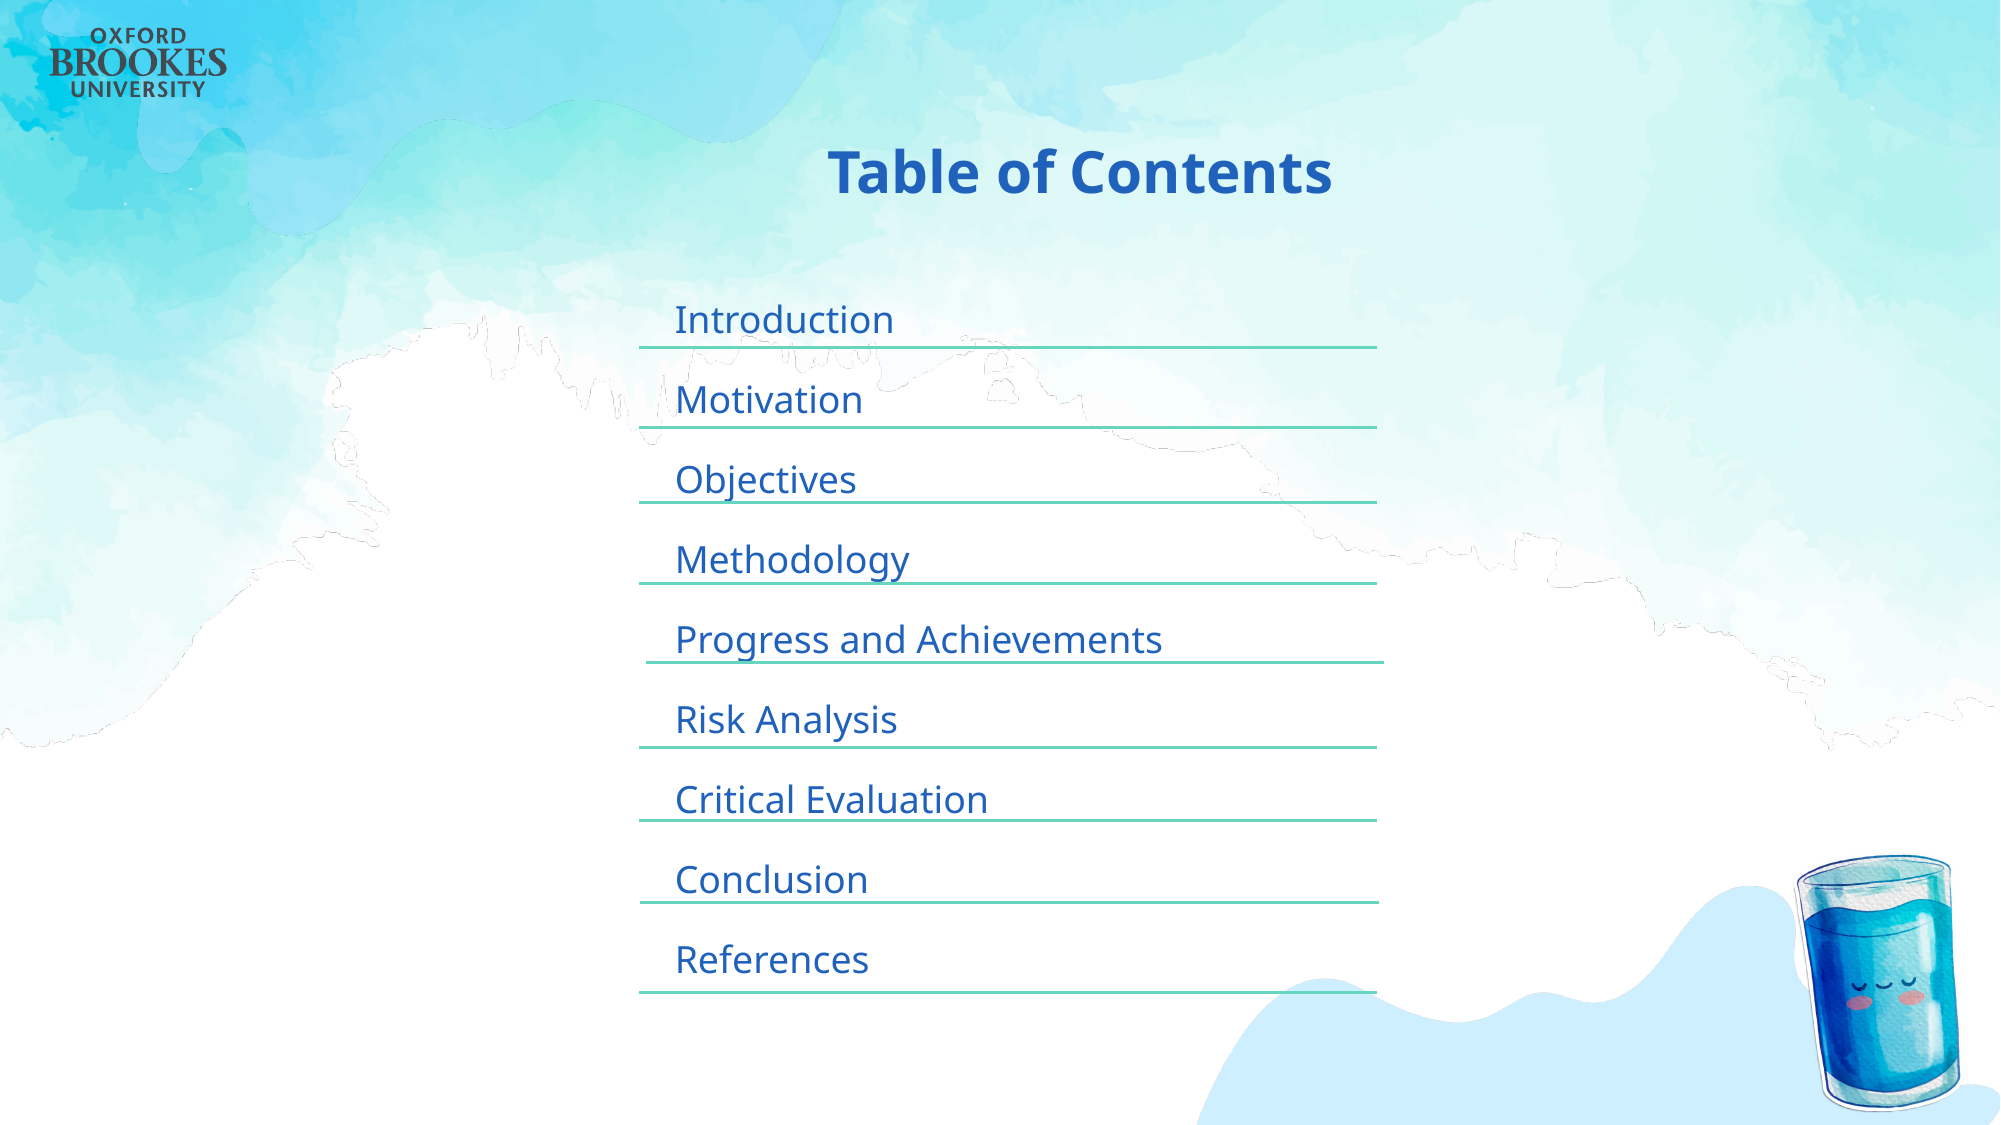

Table of Contents
Introduction
Motivation
Objectives
Methodology
Progress and Achievements
Risk Analysis
Critical Evaluation
Conclusion
References